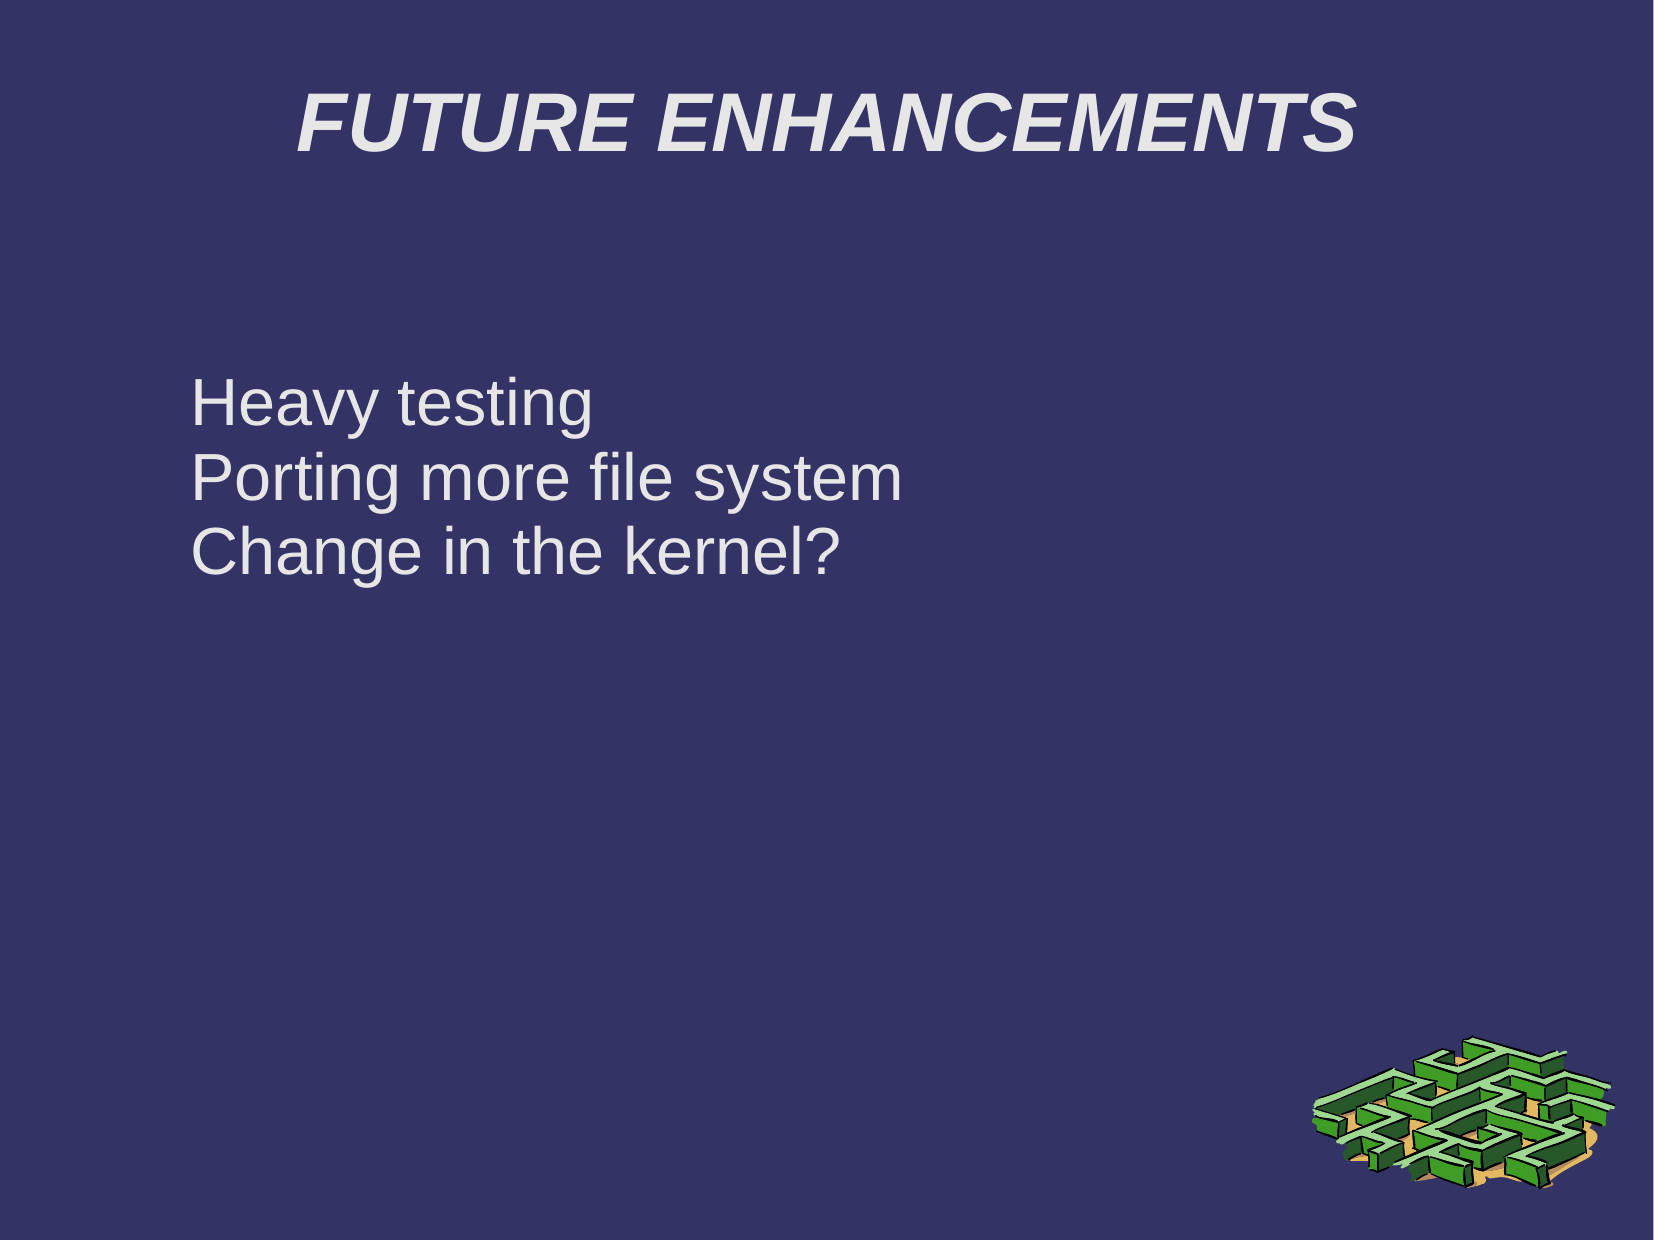

# FUTURE ENHANCEMENTS
Heavy testing
Porting more file system
Change in the kernel?